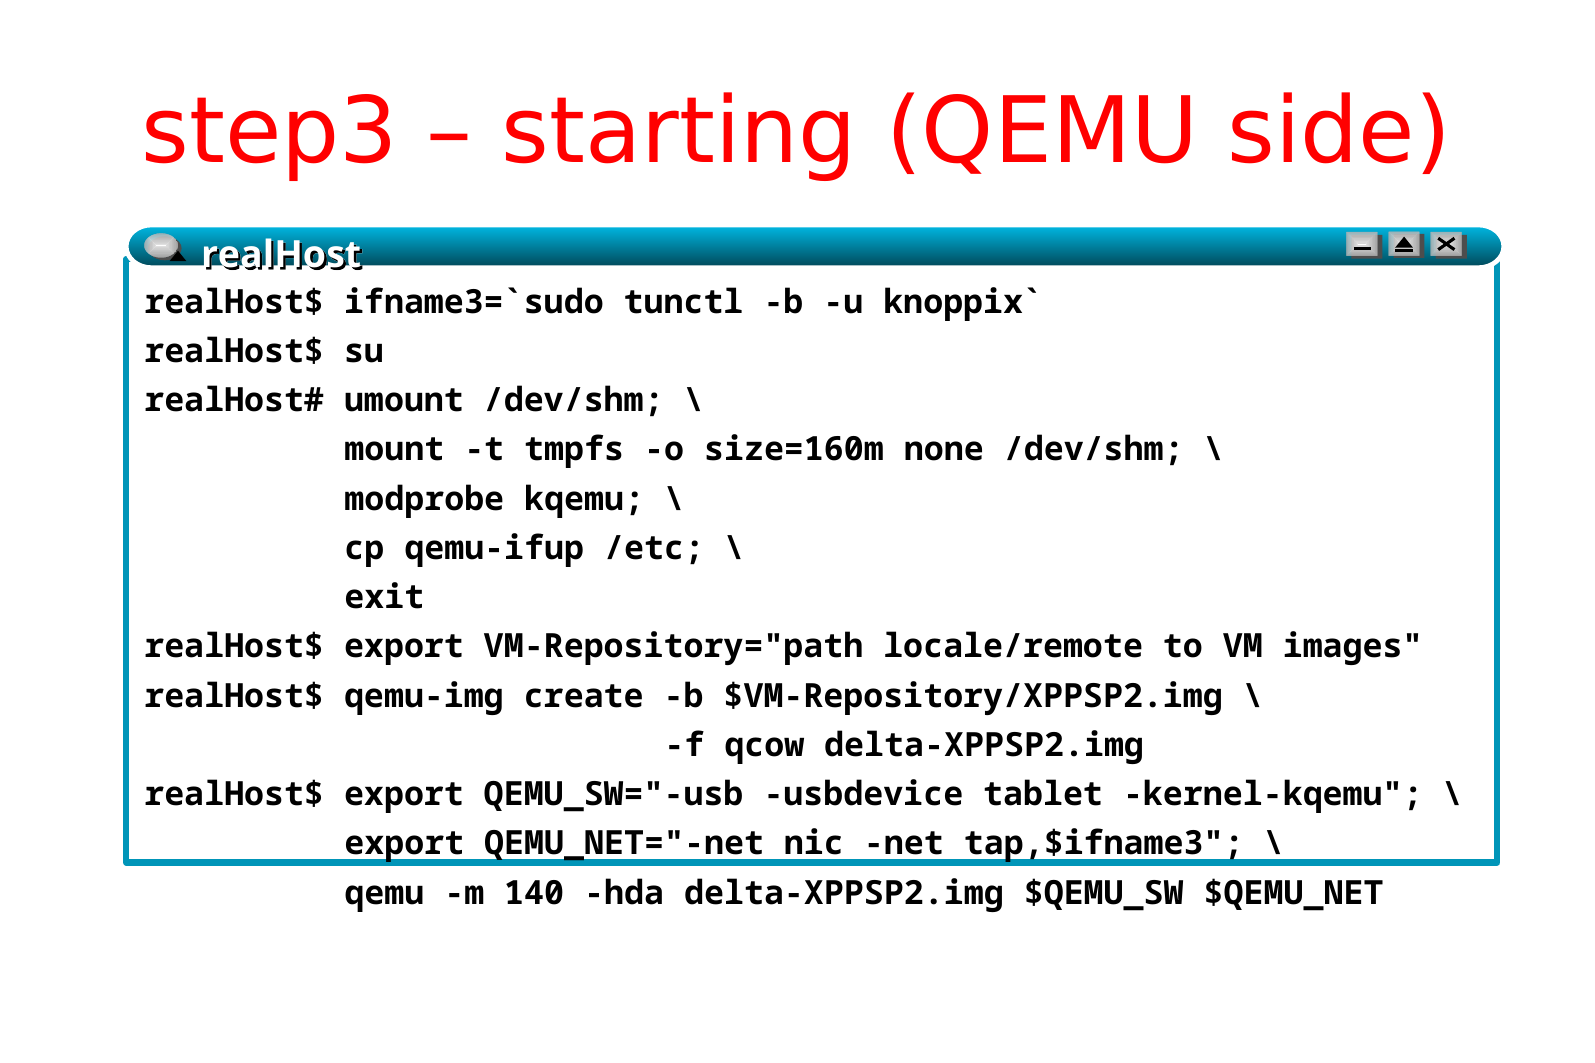

# step3 – starting (QEMU side)
realHost
 realHost$ ifname3=`sudo tunctl -b -u knoppix`
 realHost$ su
 realHost# umount /dev/shm; \
 mount -t tmpfs -o size=160m none /dev/shm; \
 modprobe kqemu; \
 cp qemu-ifup /etc; \
 exit
 realHost$ export VM-Repository="path locale/remote to VM images"
 realHost$ qemu-img create -b $VM-Repository/XPPSP2.img \
 -f qcow delta-XPPSP2.img
 realHost$ export QEMU_SW="-usb -usbdevice tablet -kernel-kqemu"; \
 export QEMU_NET="-net nic -net tap,$ifname3"; \
 qemu -m 140 -hda delta-XPPSP2.img $QEMU_SW $QEMU_NET